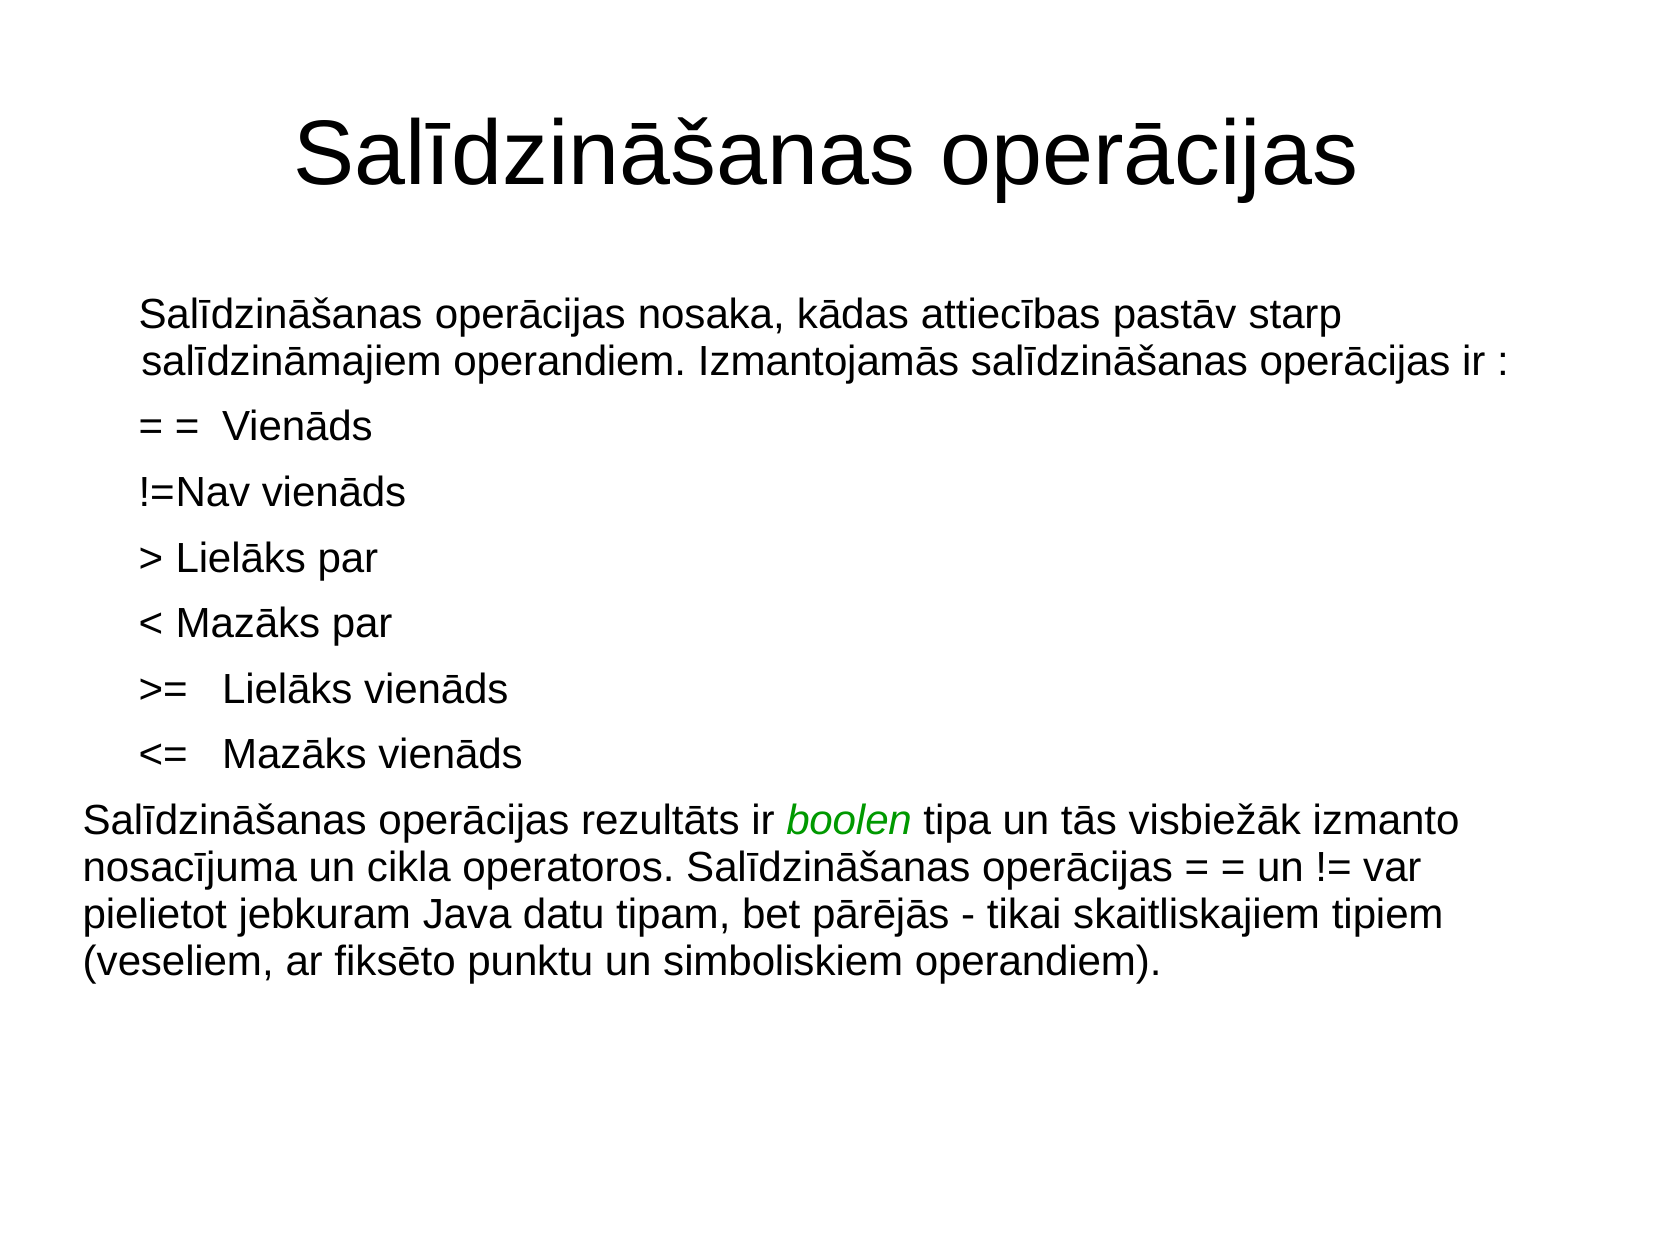

# Salīdzināšanas operācijas
Salīdzināšanas operācijas nosaka, kādas attiecības pastāv starp salīdzināmajiem operandiem. Izmantojamās salīdzināšanas operācijas ir :
= =	Vienāds
!=	Nav vienāds
>	Lielāks par
<	Mazāks par
>=	Lielāks vienāds
<=	Mazāks vienāds
Salīdzināšanas operācijas rezultāts ir boolen tipa un tās visbiežāk izmanto nosacījuma un cikla operatoros. Salīdzināšanas operācijas = = un != var pielietot jebkuram Java datu tipam, bet pārējās - tikai skaitliskajiem tipiem (veseliem, ar fiksēto punktu un simboliskiem operandiem).